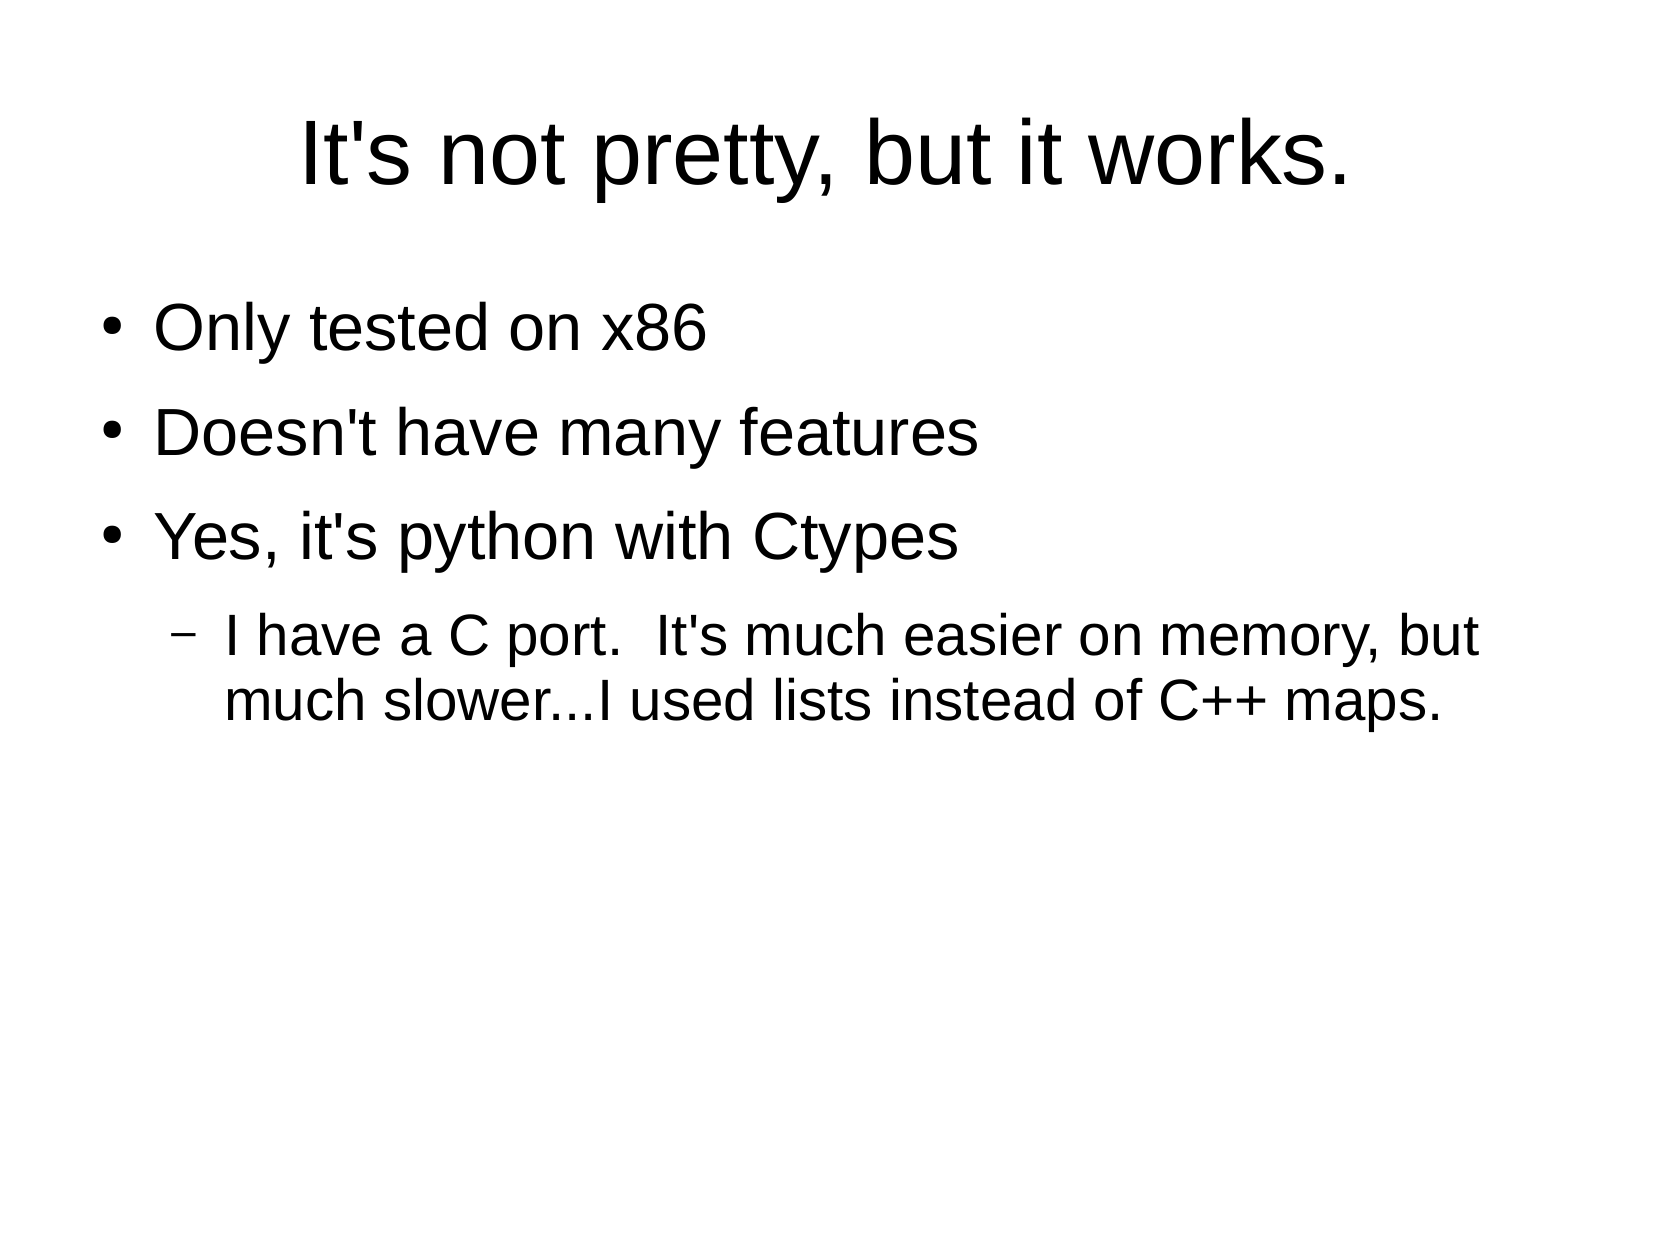

# It's not pretty, but it works.
Only tested on x86
Doesn't have many features
Yes, it's python with Ctypes
I have a C port. It's much easier on memory, but much slower...I used lists instead of C++ maps.